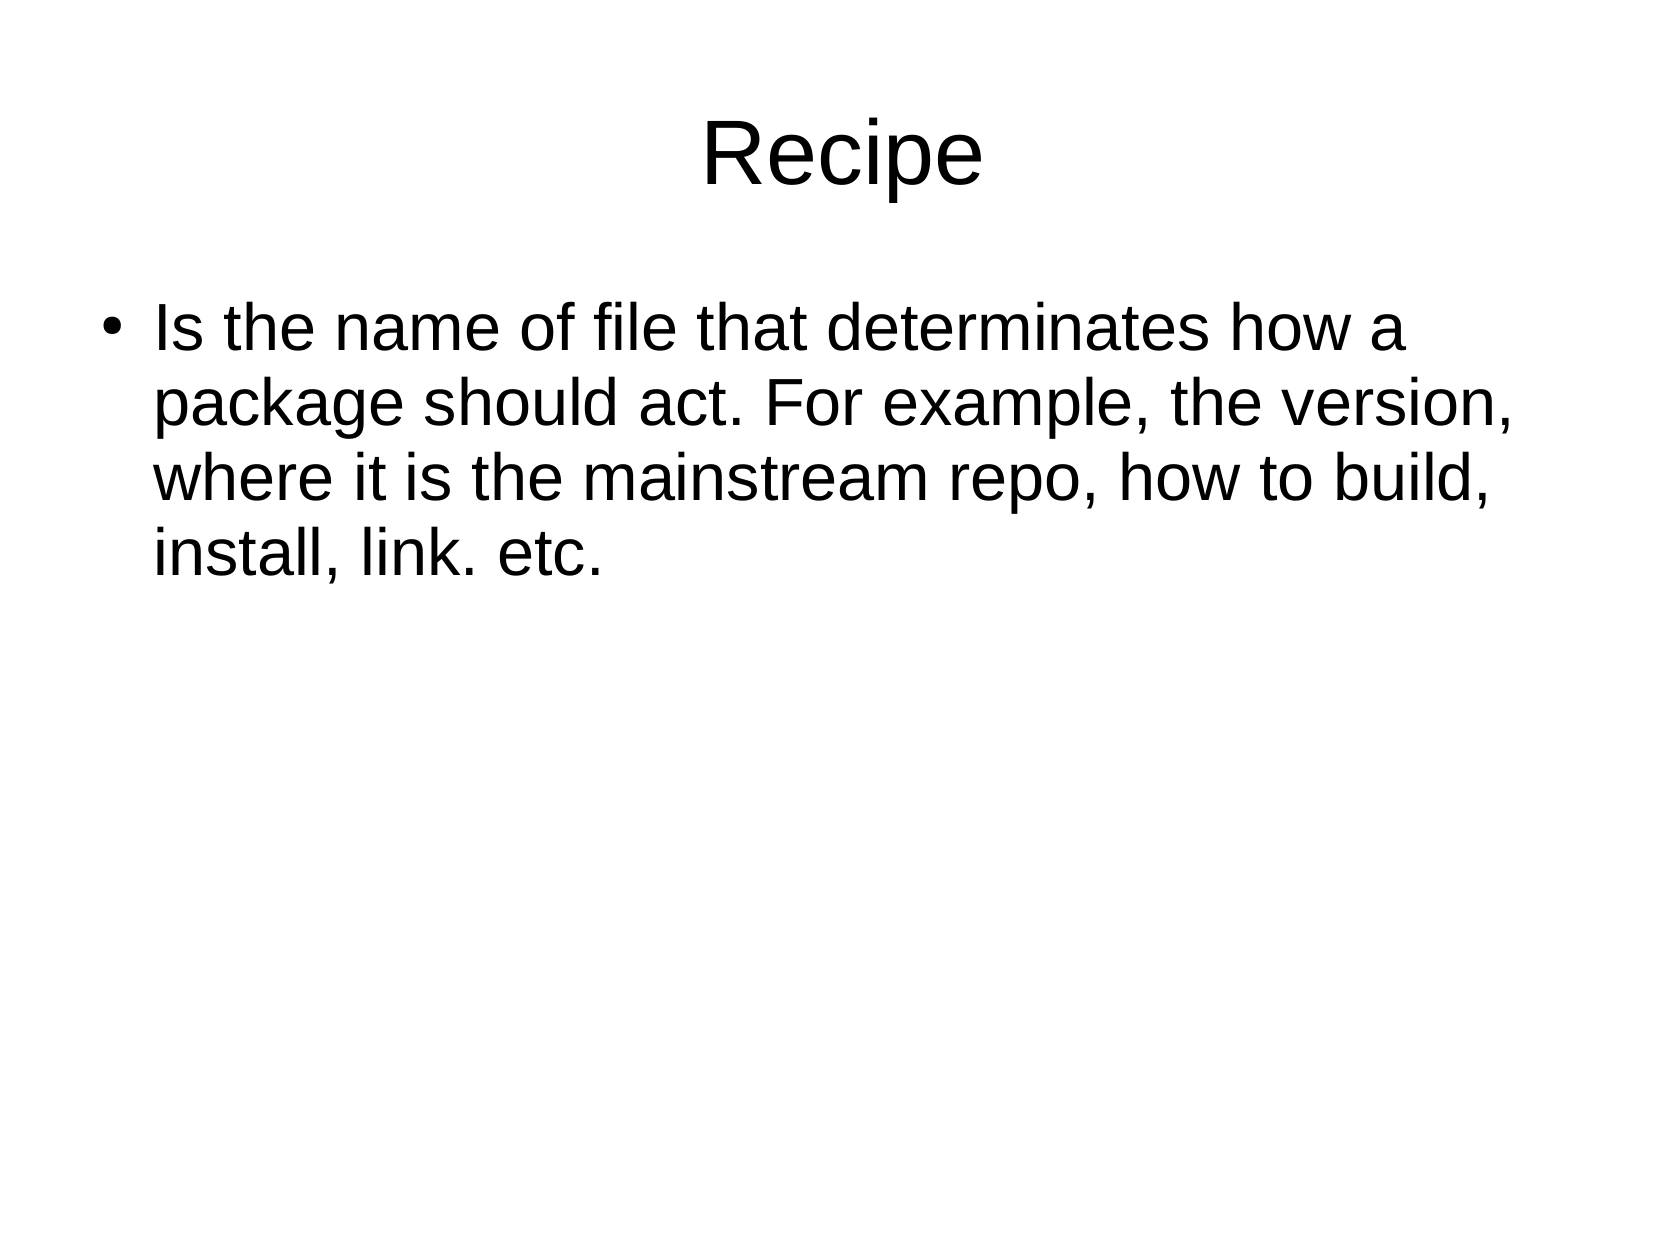

# Recipe
Is the name of file that determinates how a package should act. For example, the version, where it is the mainstream repo, how to build, install, link. etc.